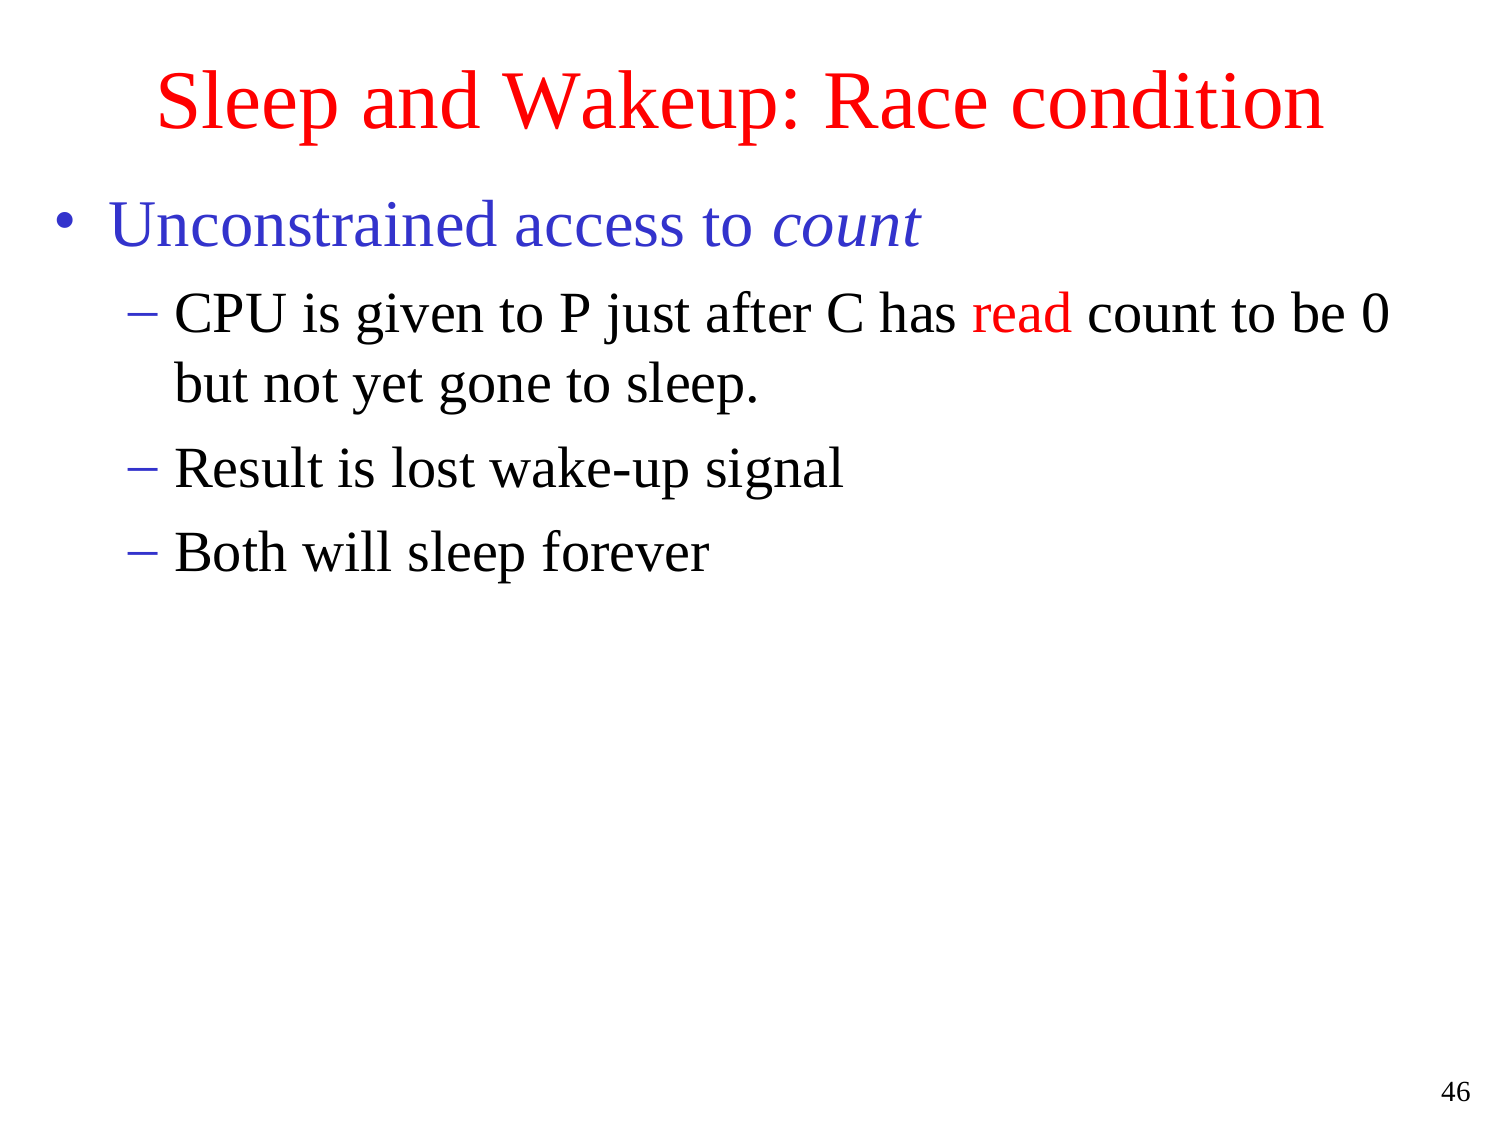

Sleep and Wakeup: Race condition
Unconstrained access to count
CPU is given to P just after C has read count to be 0 but not yet gone to sleep.
Result is lost wake-up signal
Both will sleep forever